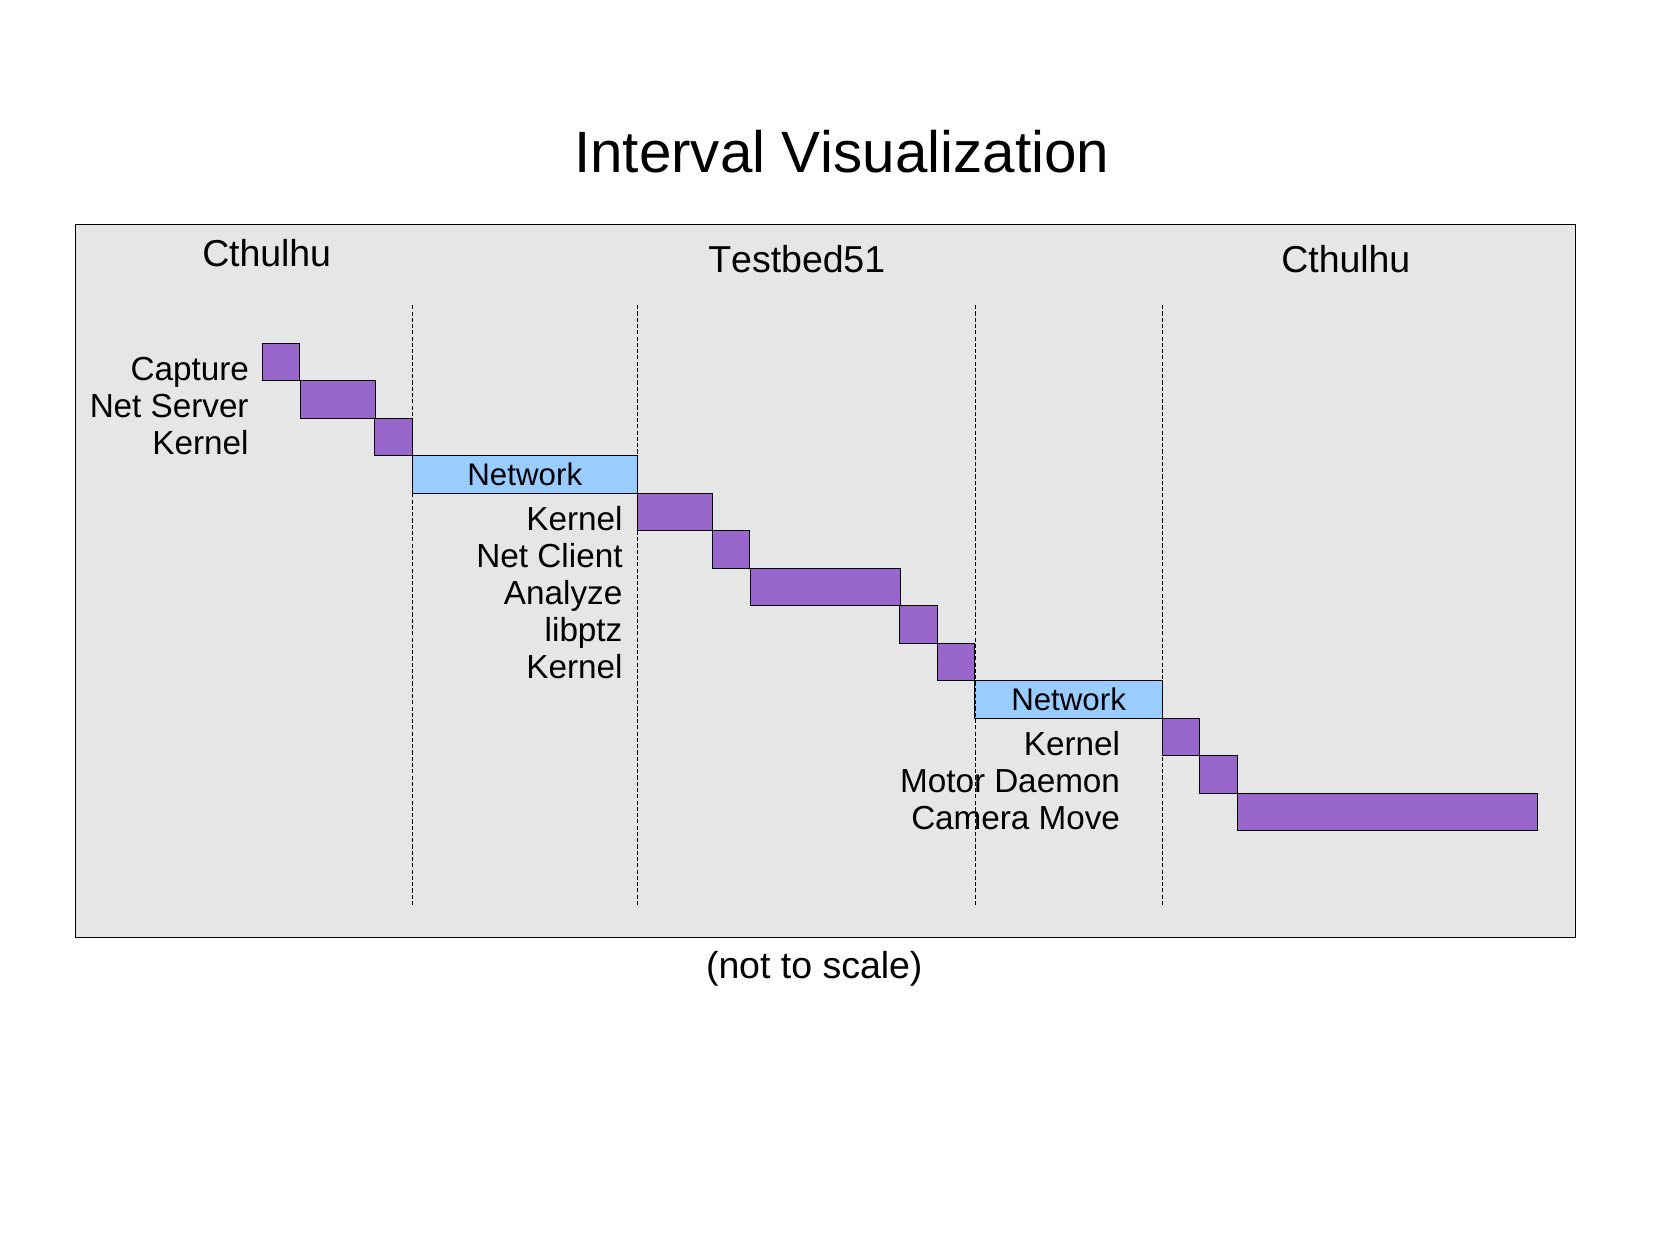

Interval Visualization
Cthulhu
Testbed51
Cthulhu
Capture
Net Server
Kernel
Network
Kernel
Net Client
Analyze
libptz
Kernel
Network
Kernel
Motor Daemon
Camera Move
(not to scale)